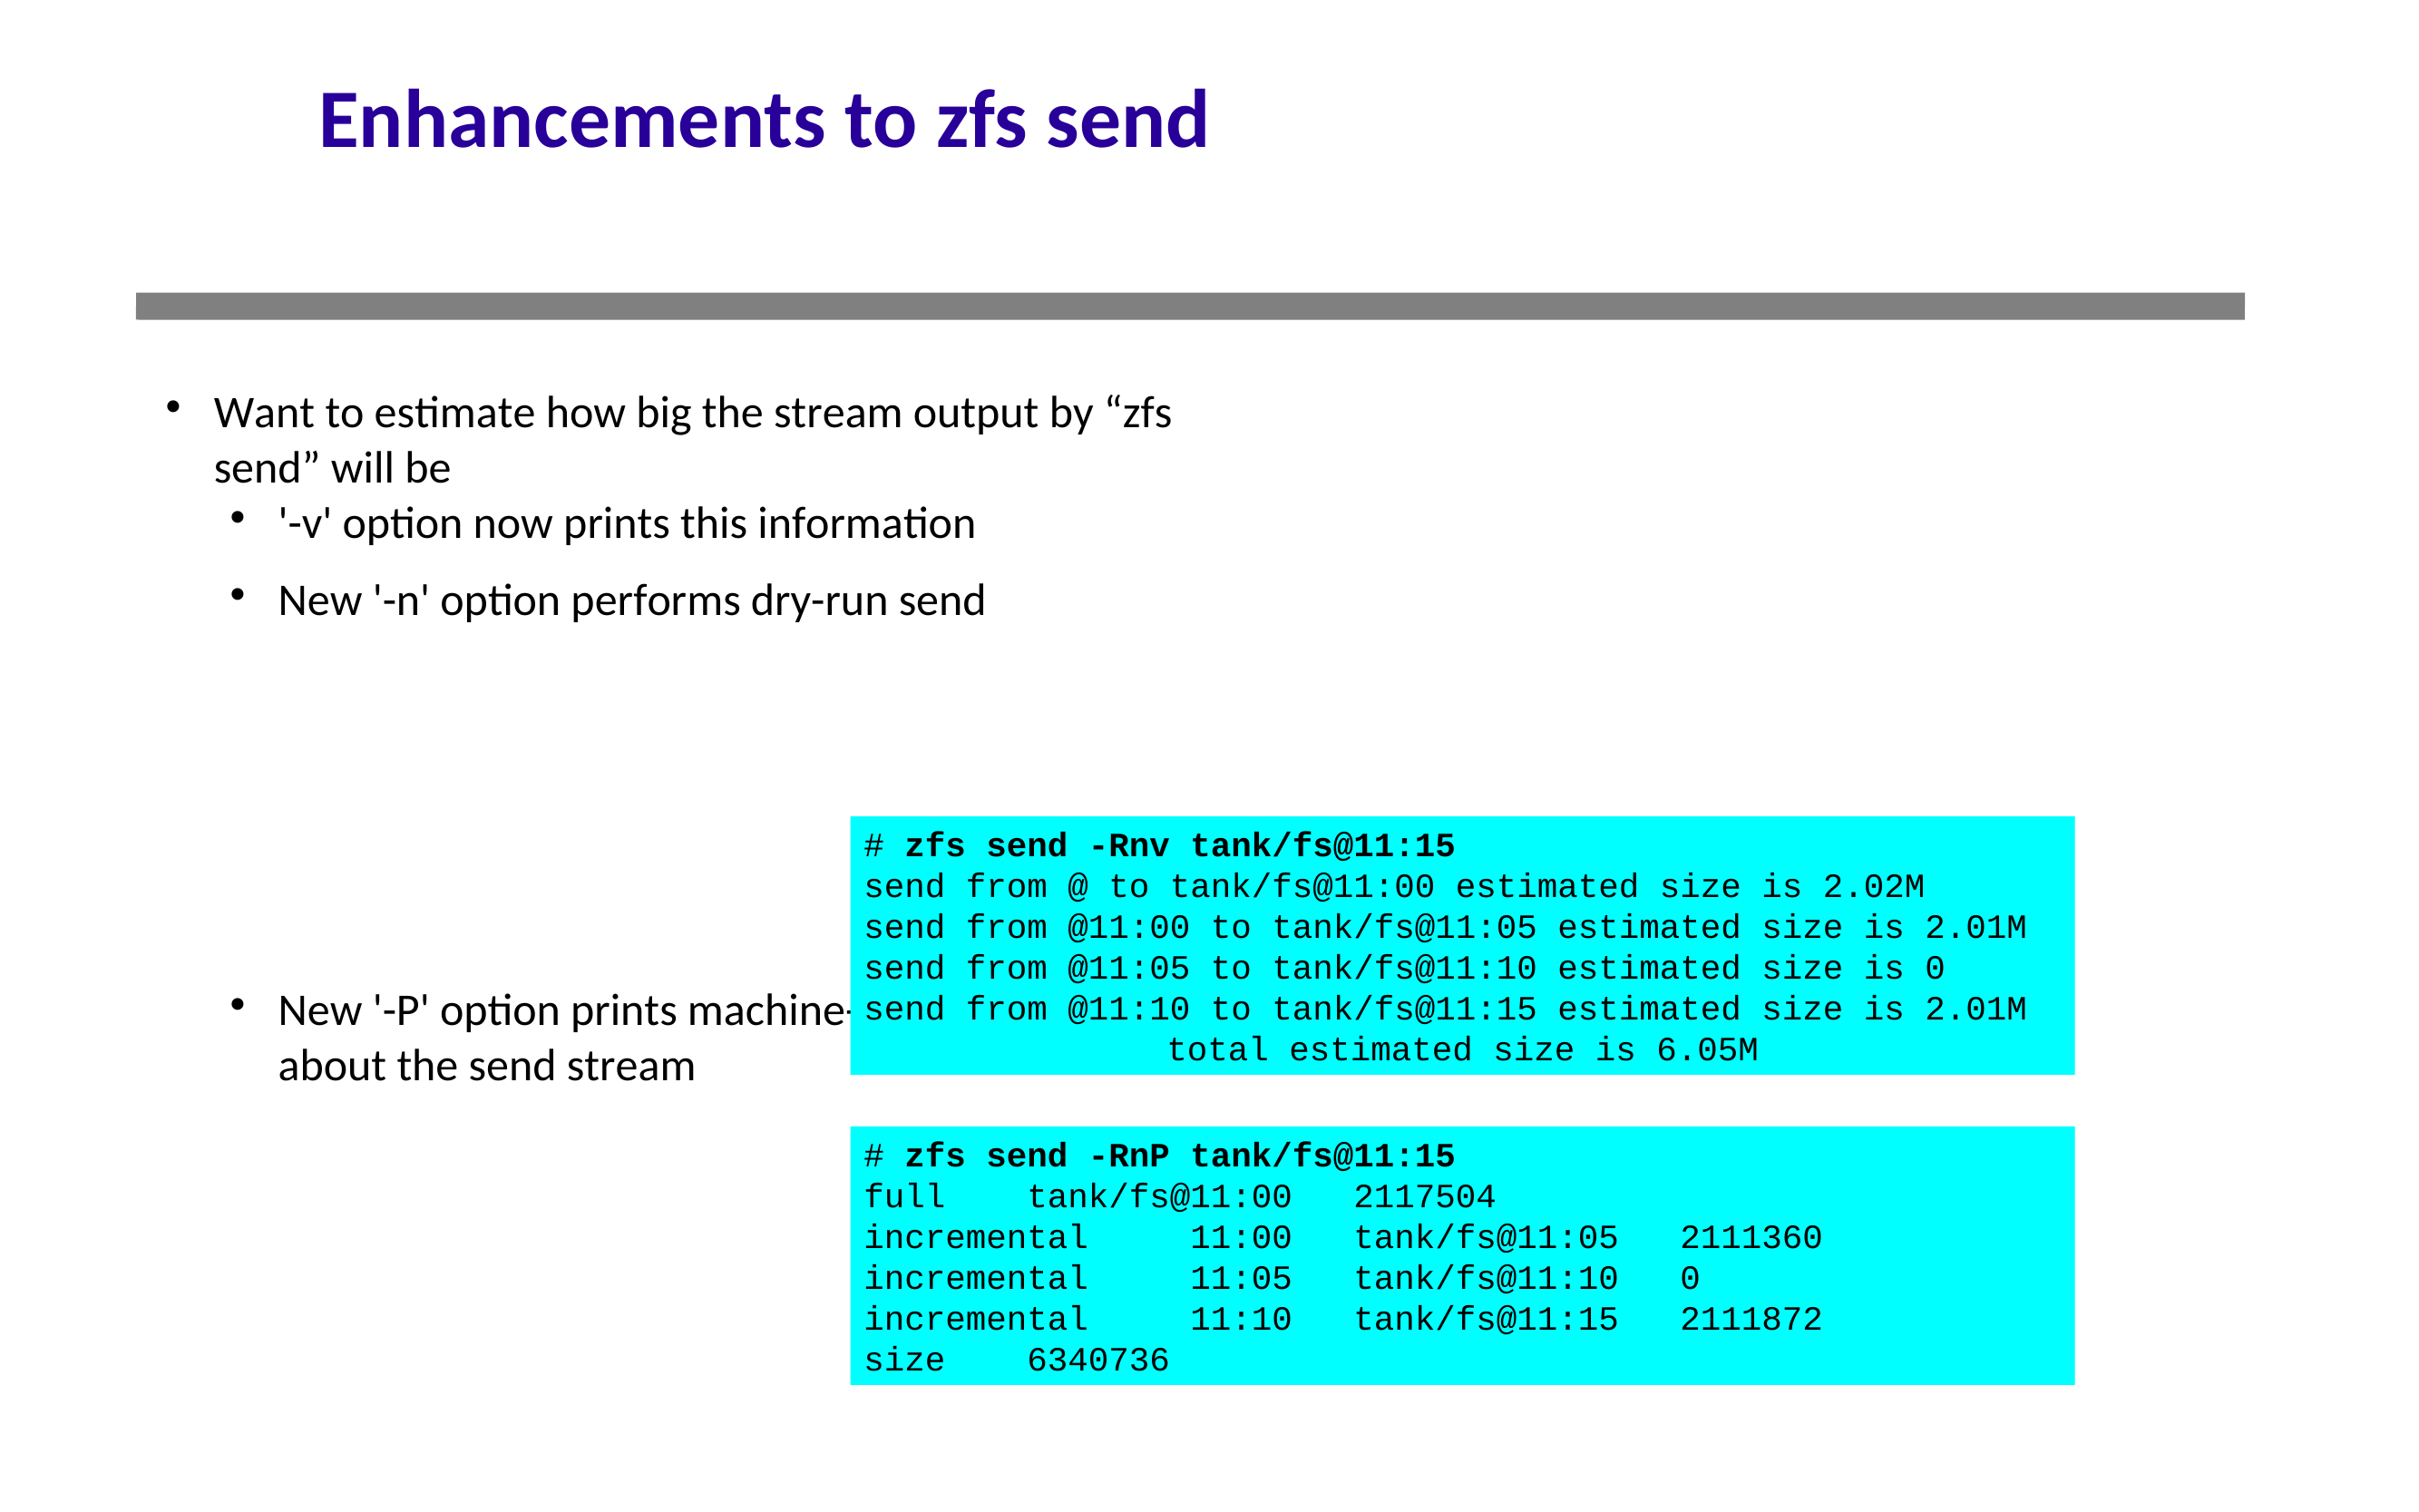

# Enhancements to zfs send
Want to estimate how big the stream output by “zfs send” will be
'-v' option now prints this information
New '-n' option performs dry-run send
New '-P' option prints machine-parsable information about the send stream
# zfs send -Rnv tank/fs@11:15
send from @ to tank/fs@11:00 estimated size is 2.02M
send from @11:00 to tank/fs@11:05 estimated size is 2.01M
send from @11:05 to tank/fs@11:10 estimated size is 0
send from @11:10 to tank/fs@11:15 estimated size is 2.01M
total estimated size is 6.05M
# zfs send -RnP tank/fs@11:15
full tank/fs@11:00 2117504
incremental 11:00 tank/fs@11:05 2111360
incremental 11:05 tank/fs@11:10 0
incremental 11:10 tank/fs@11:15 2111872
size 6340736